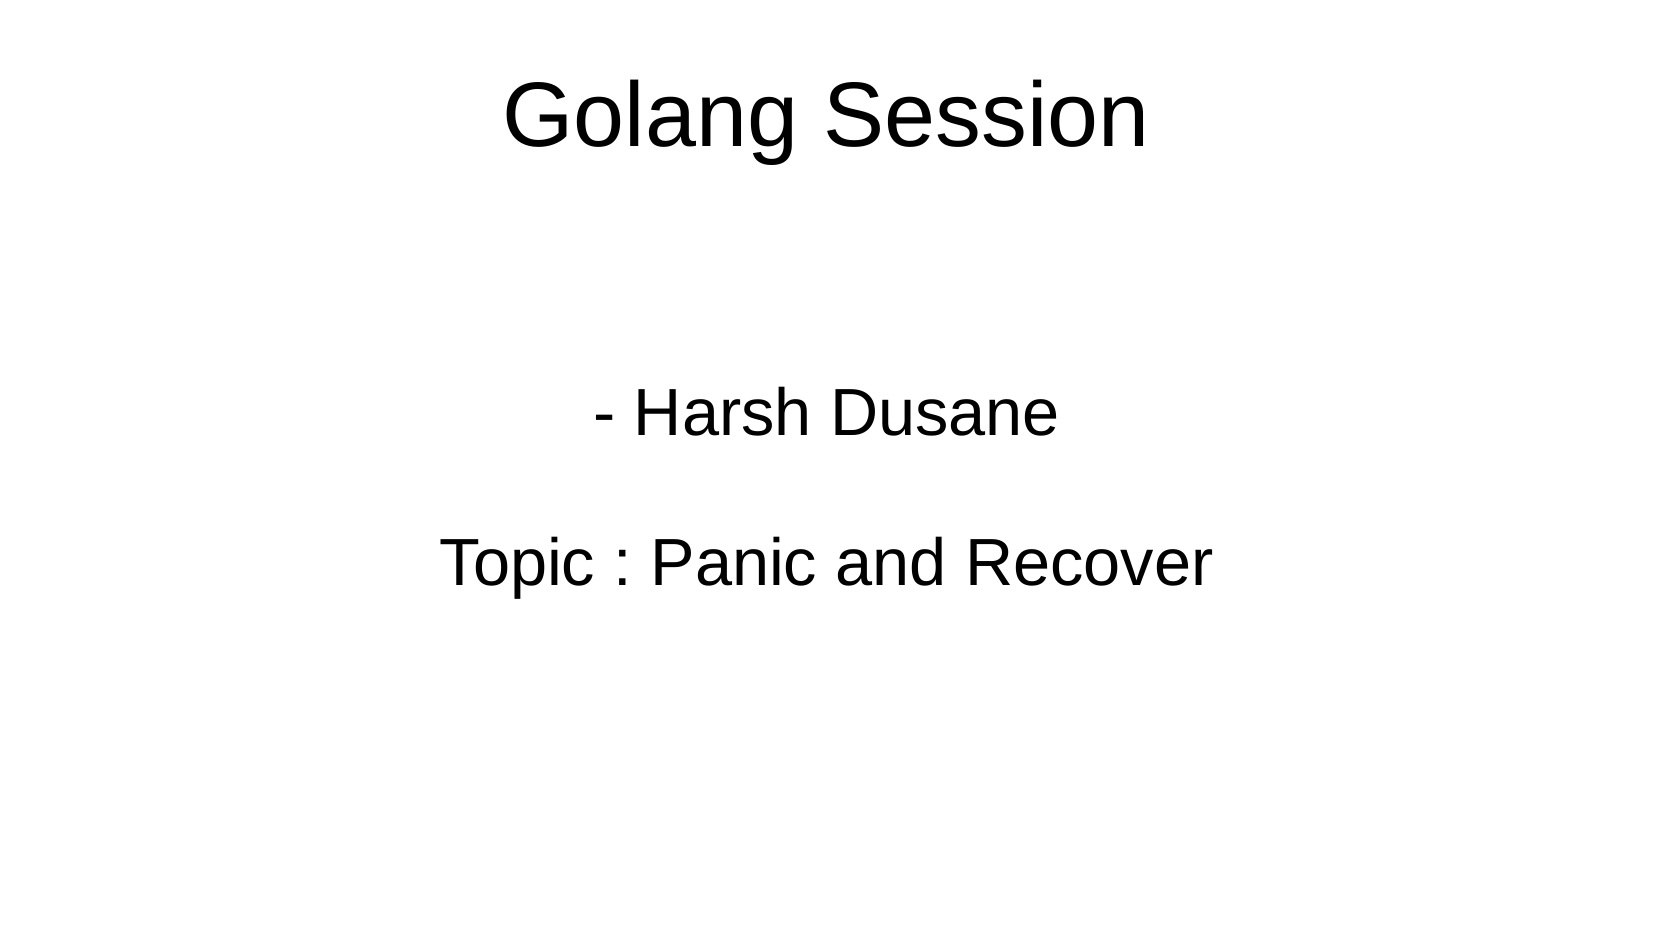

# Golang Session
- Harsh Dusane
Topic : Panic and Recover